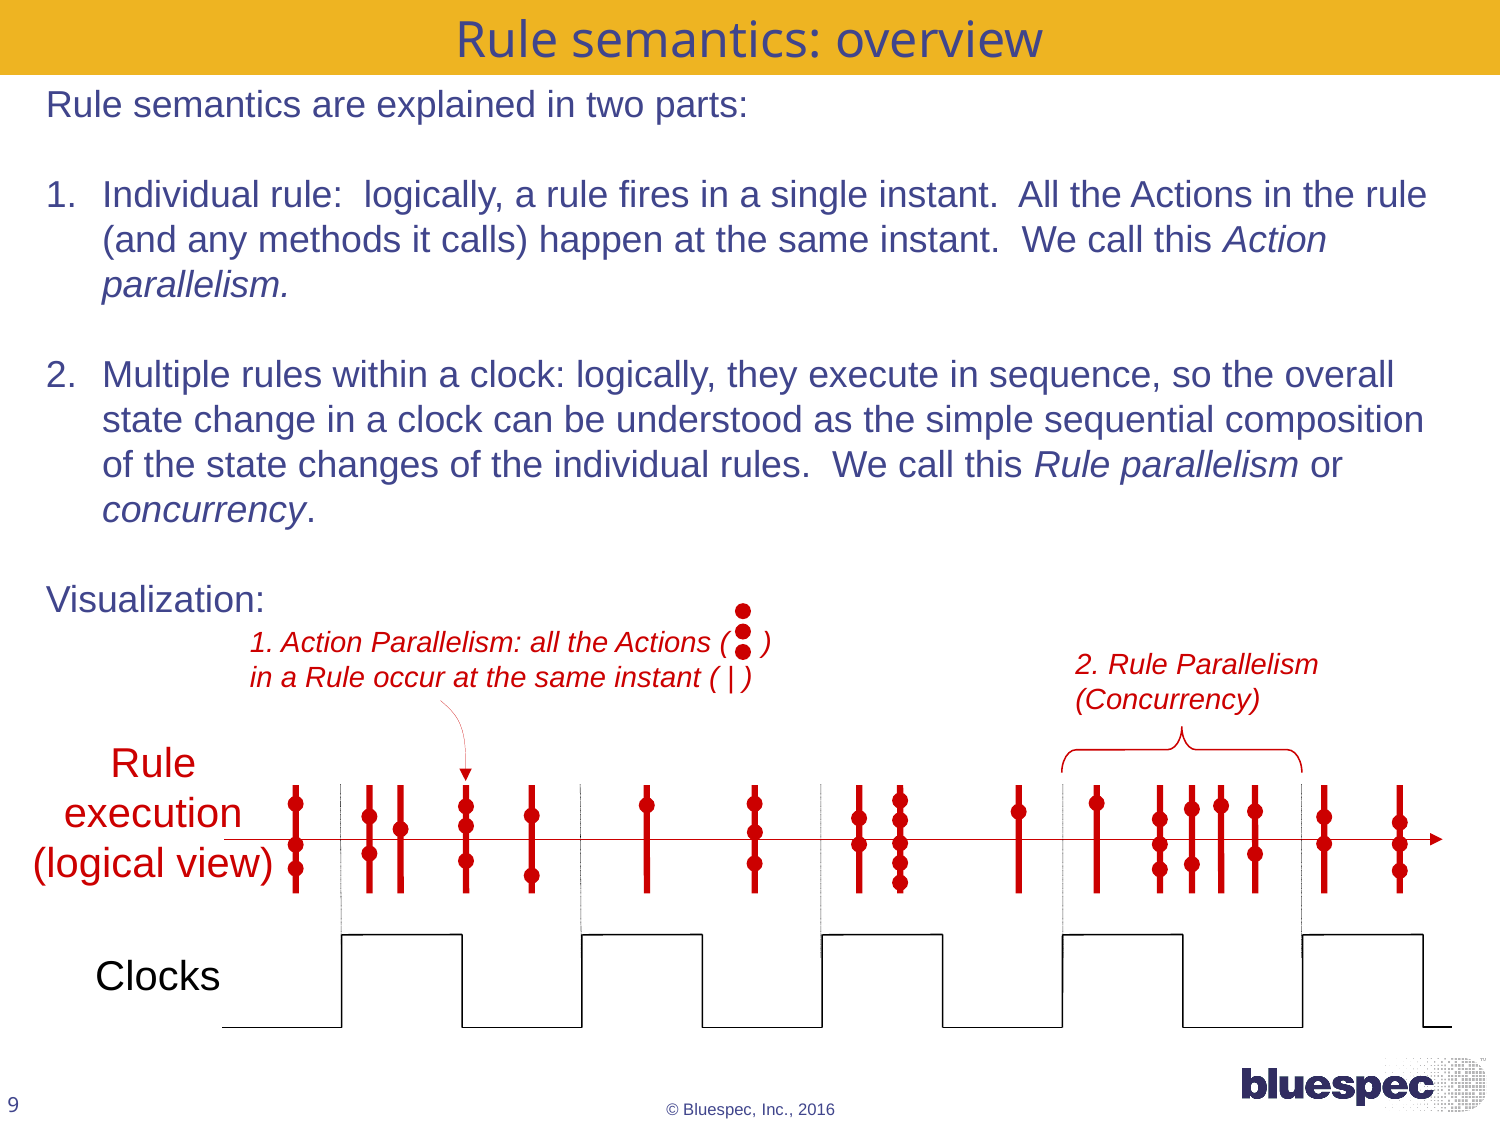

Rule semantics: overview
Rule semantics are explained in two parts:
Individual rule: logically, a rule fires in a single instant. All the Actions in the rule (and any methods it calls) happen at the same instant. We call this Action parallelism.
Multiple rules within a clock: logically, they execute in sequence, so the overall state change in a clock can be understood as the simple sequential composition of the state changes of the individual rules. We call this Rule parallelism or concurrency.
Visualization:
1. Action Parallelism: all the Actions ( ) in a Rule occur at the same instant ( | )
2. Rule Parallelism (Concurrency)
Rule
execution
(logical view)
Clocks